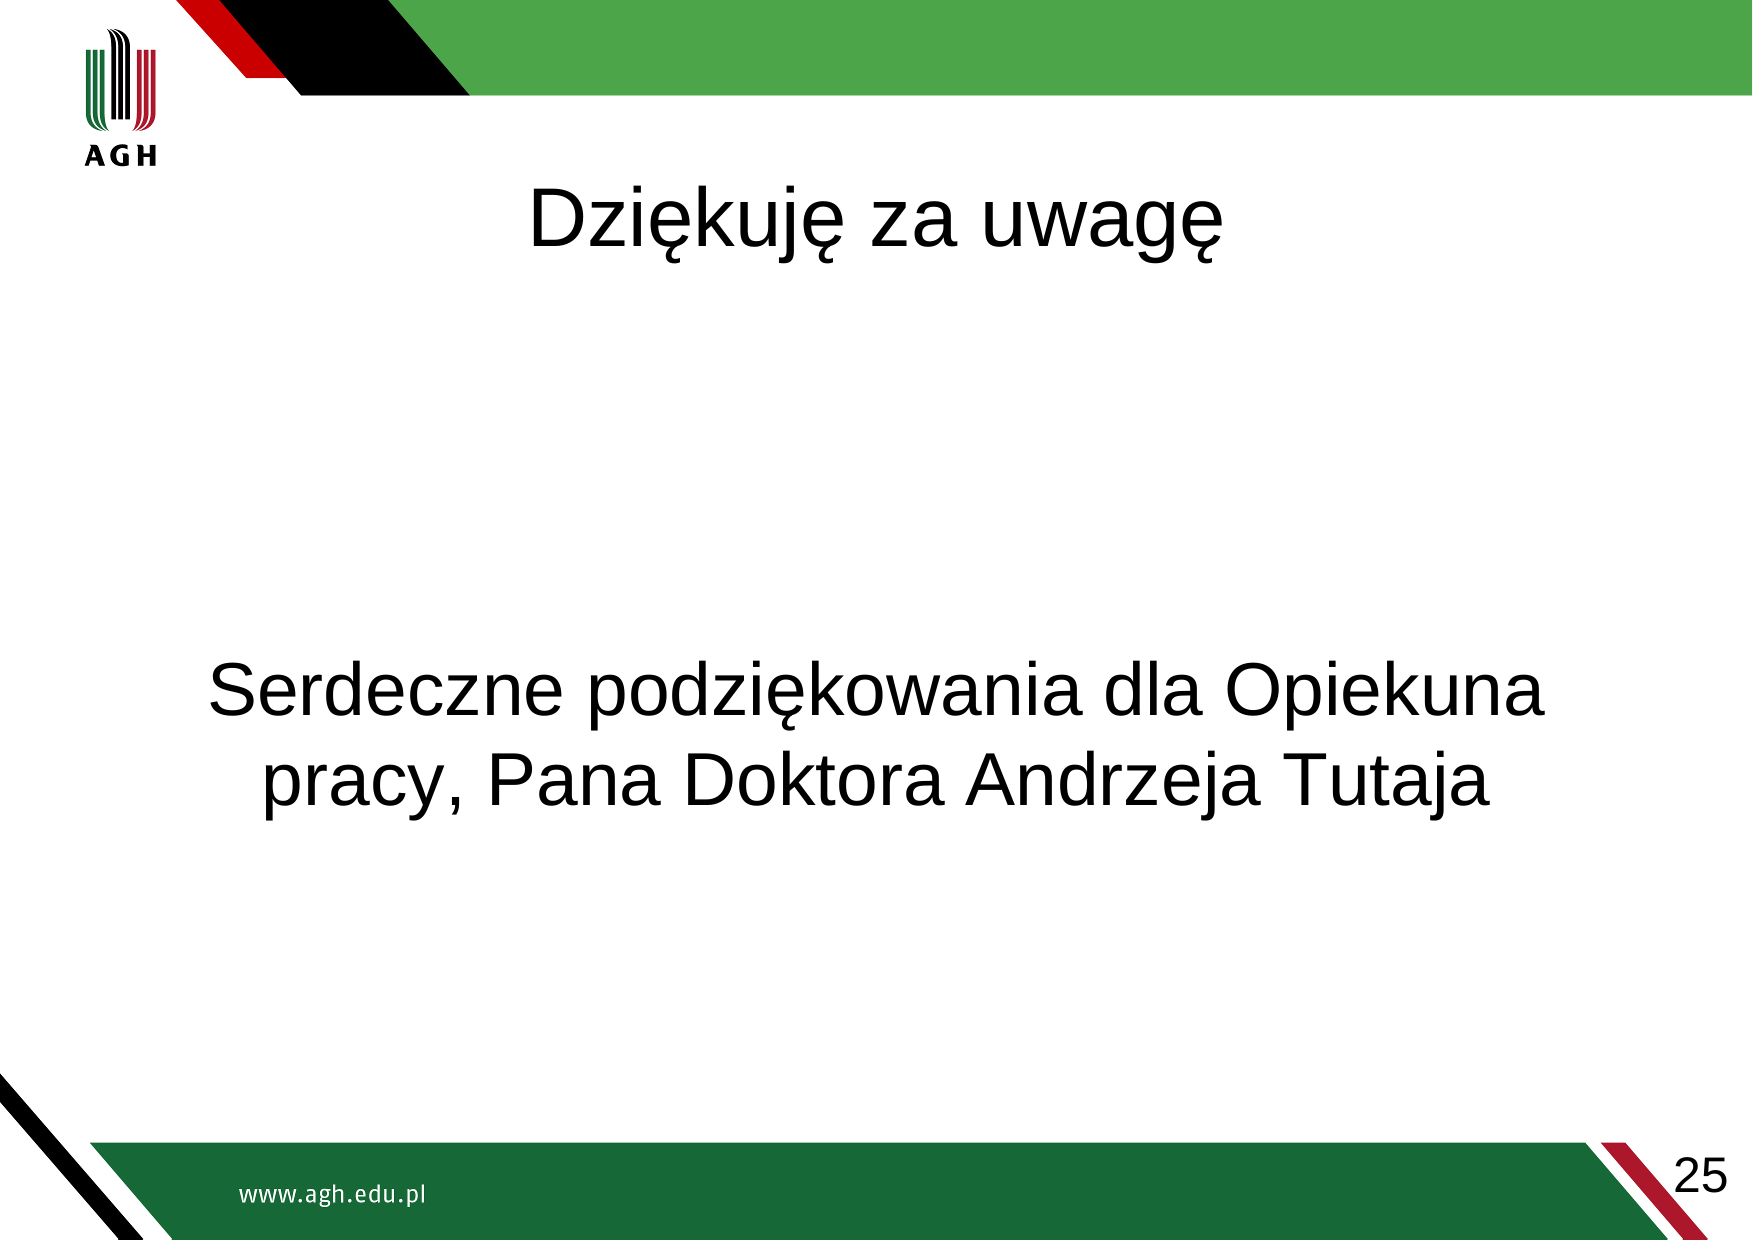

# Dziękuję za uwagę
Serdeczne podziękowania dla Opiekuna pracy, Pana Doktora Andrzeja Tutaja
25